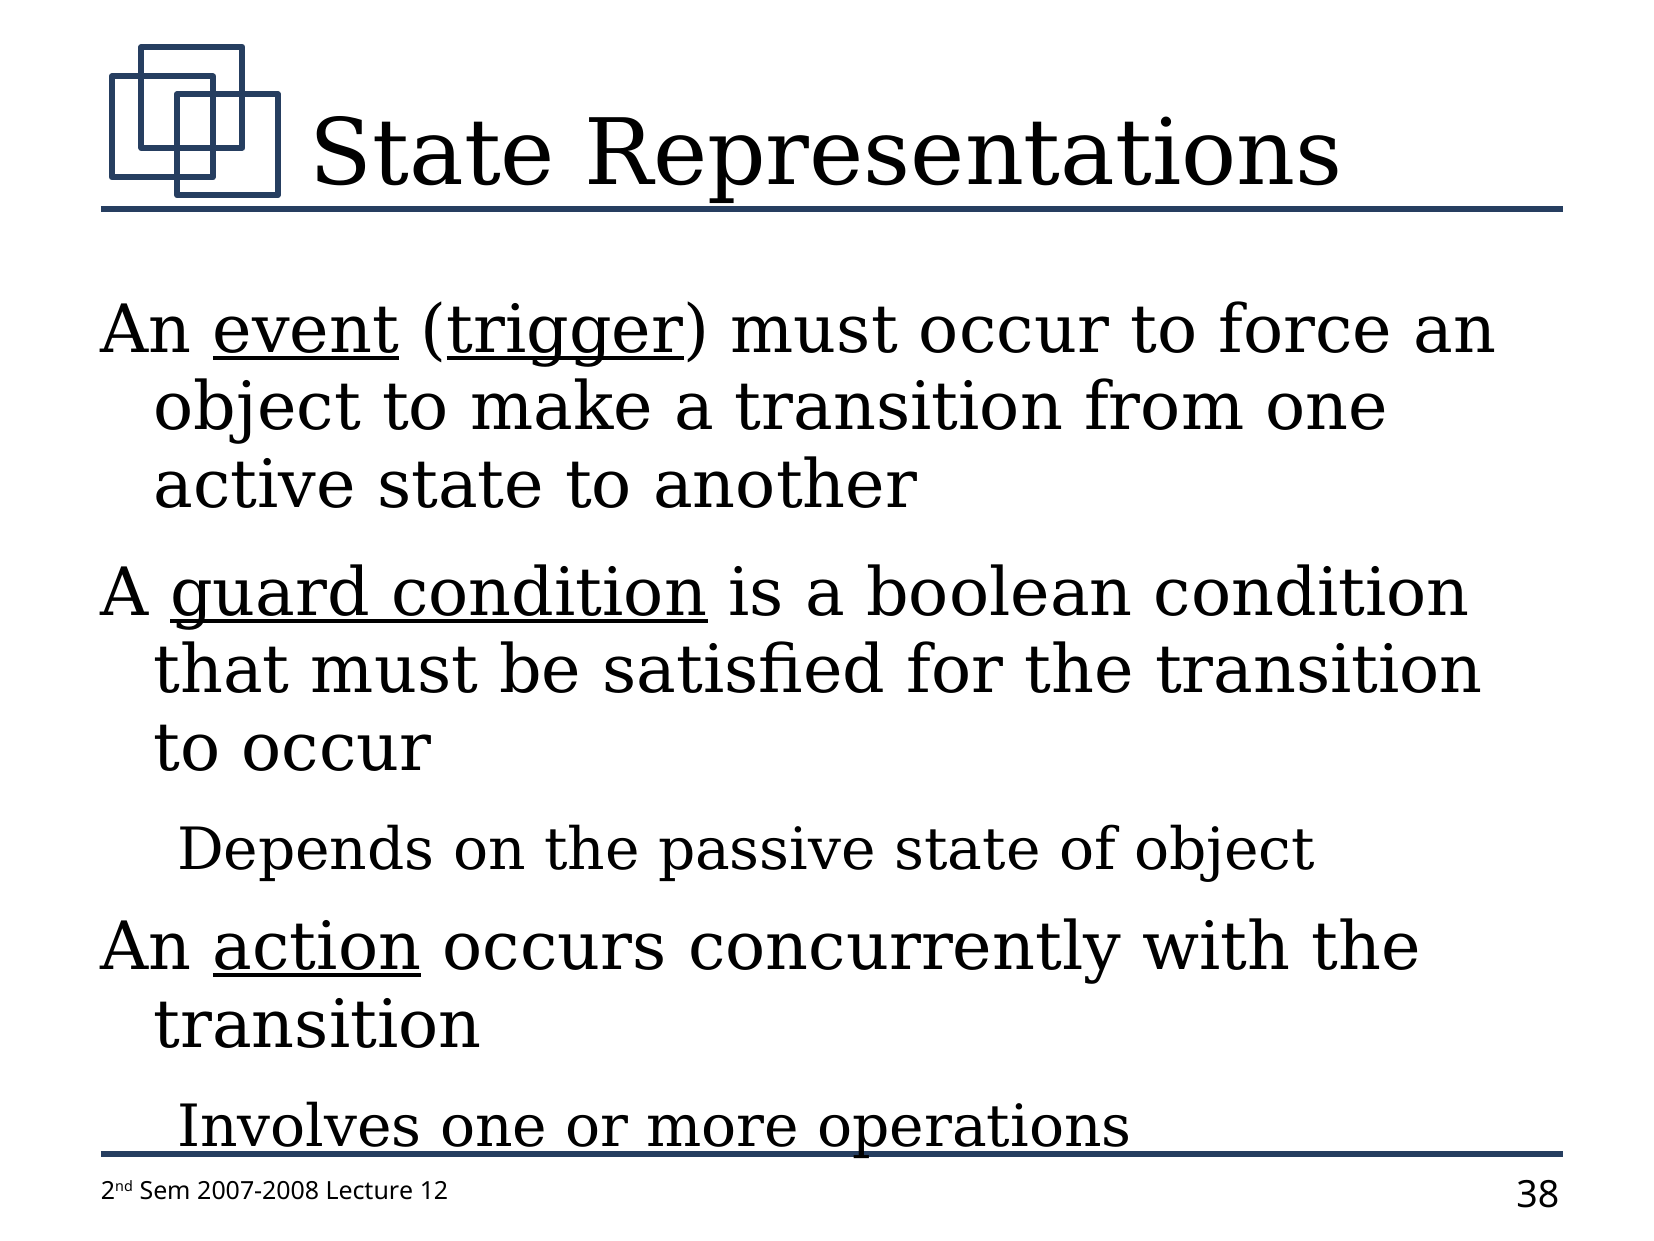

# State Representations
An event (trigger) must occur to force an object to make a transition from one active state to another
A guard condition is a boolean condition that must be satisfied for the transition to occur
Depends on the passive state of object
An action occurs concurrently with the transition
Involves one or more operations